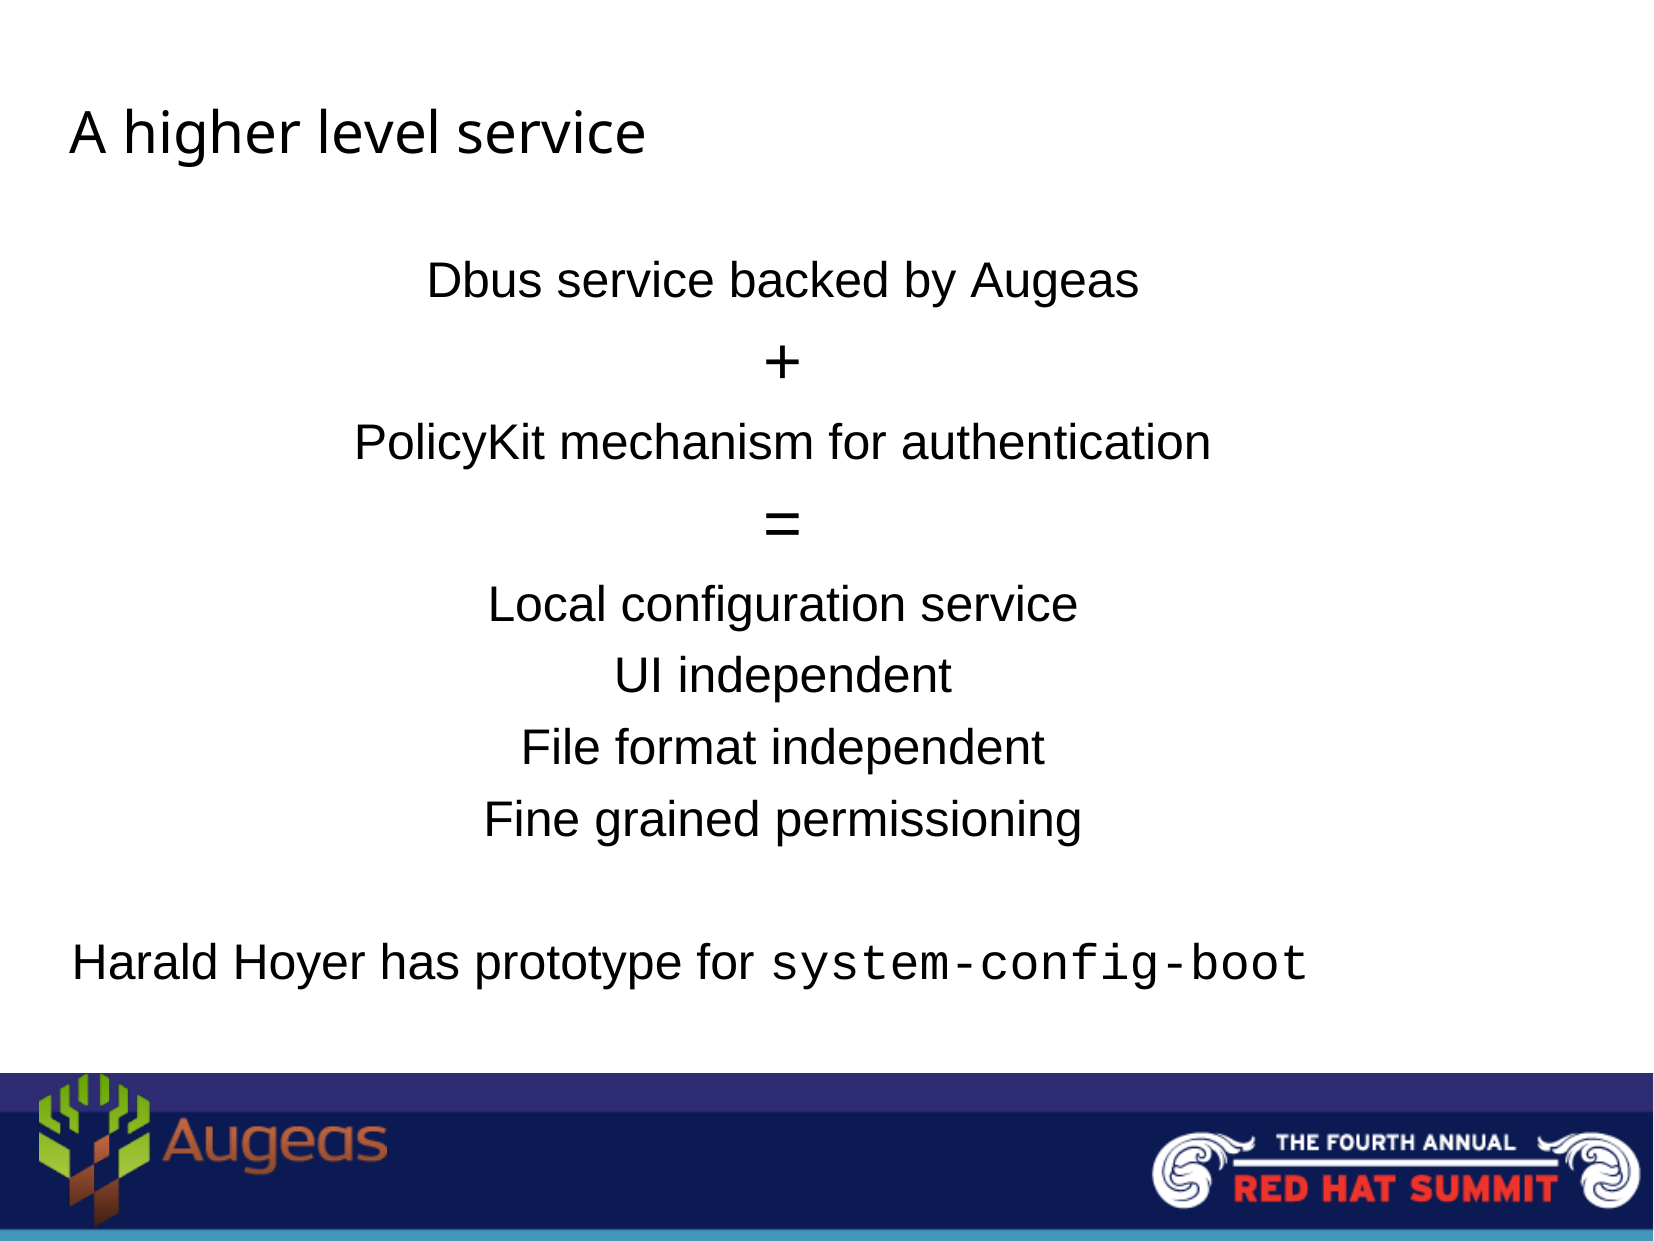

# A higher level service
Dbus service backed by Augeas
+
PolicyKit mechanism for authentication
=
Local configuration service
UI independent
File format independent
Fine grained permissioning
Harald Hoyer has prototype for system-config-boot